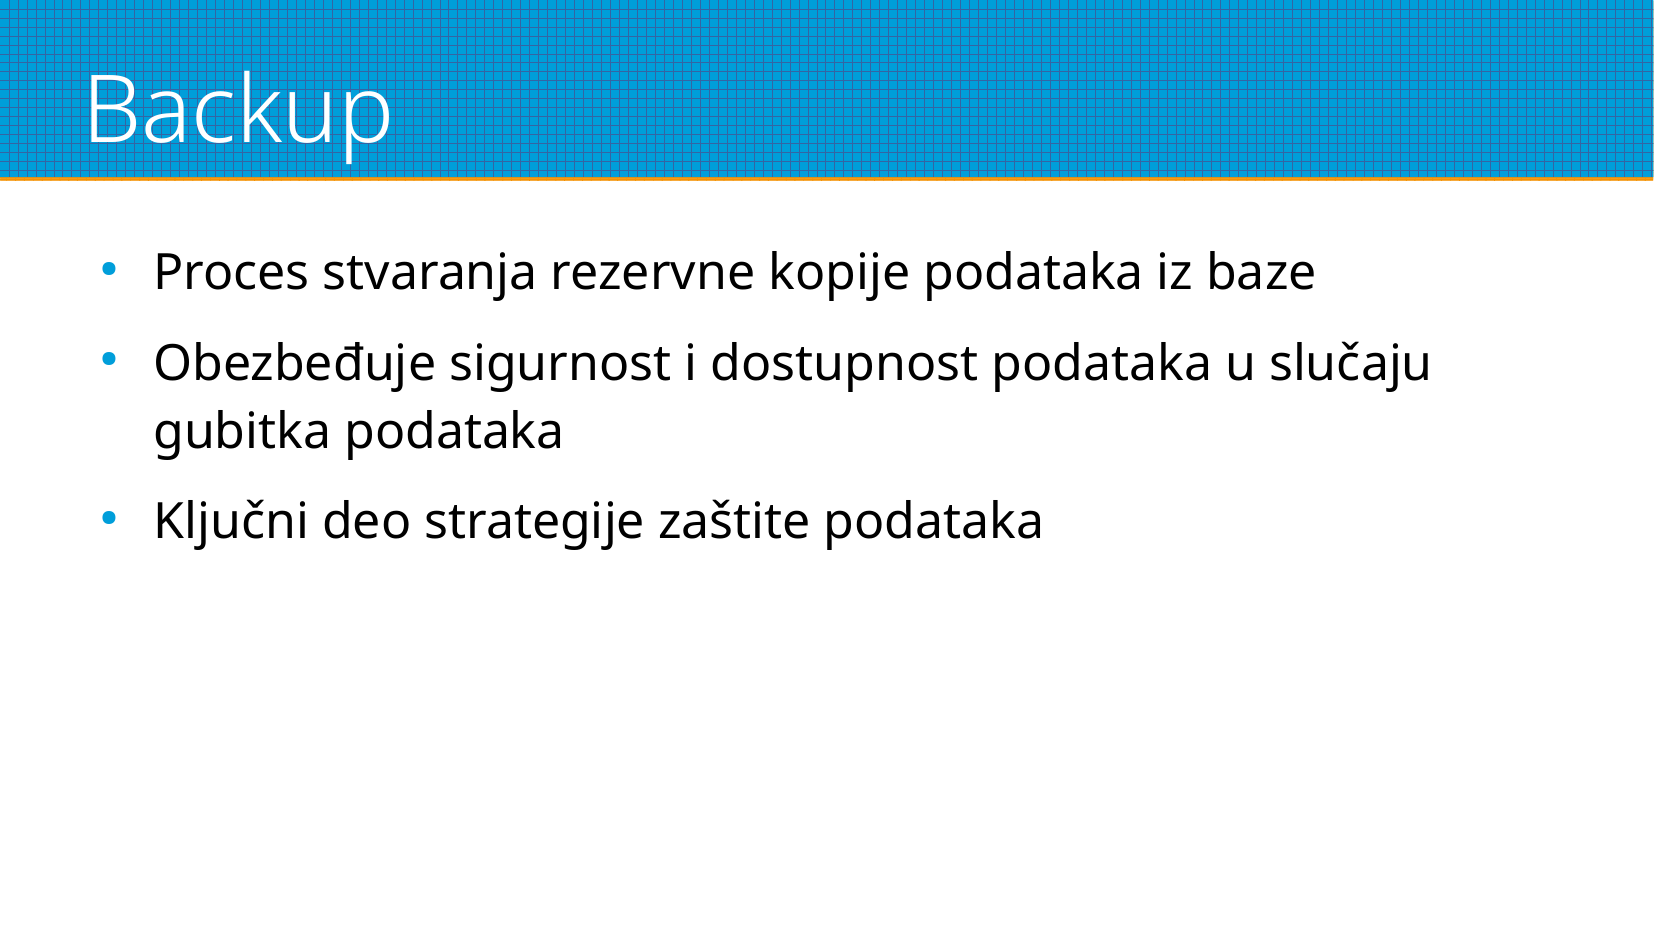

# Backup
Proces stvaranja rezervne kopije podataka iz baze
Obezbeđuje sigurnost i dostupnost podataka u slučaju gubitka podataka
Ključni deo strategije zaštite podataka